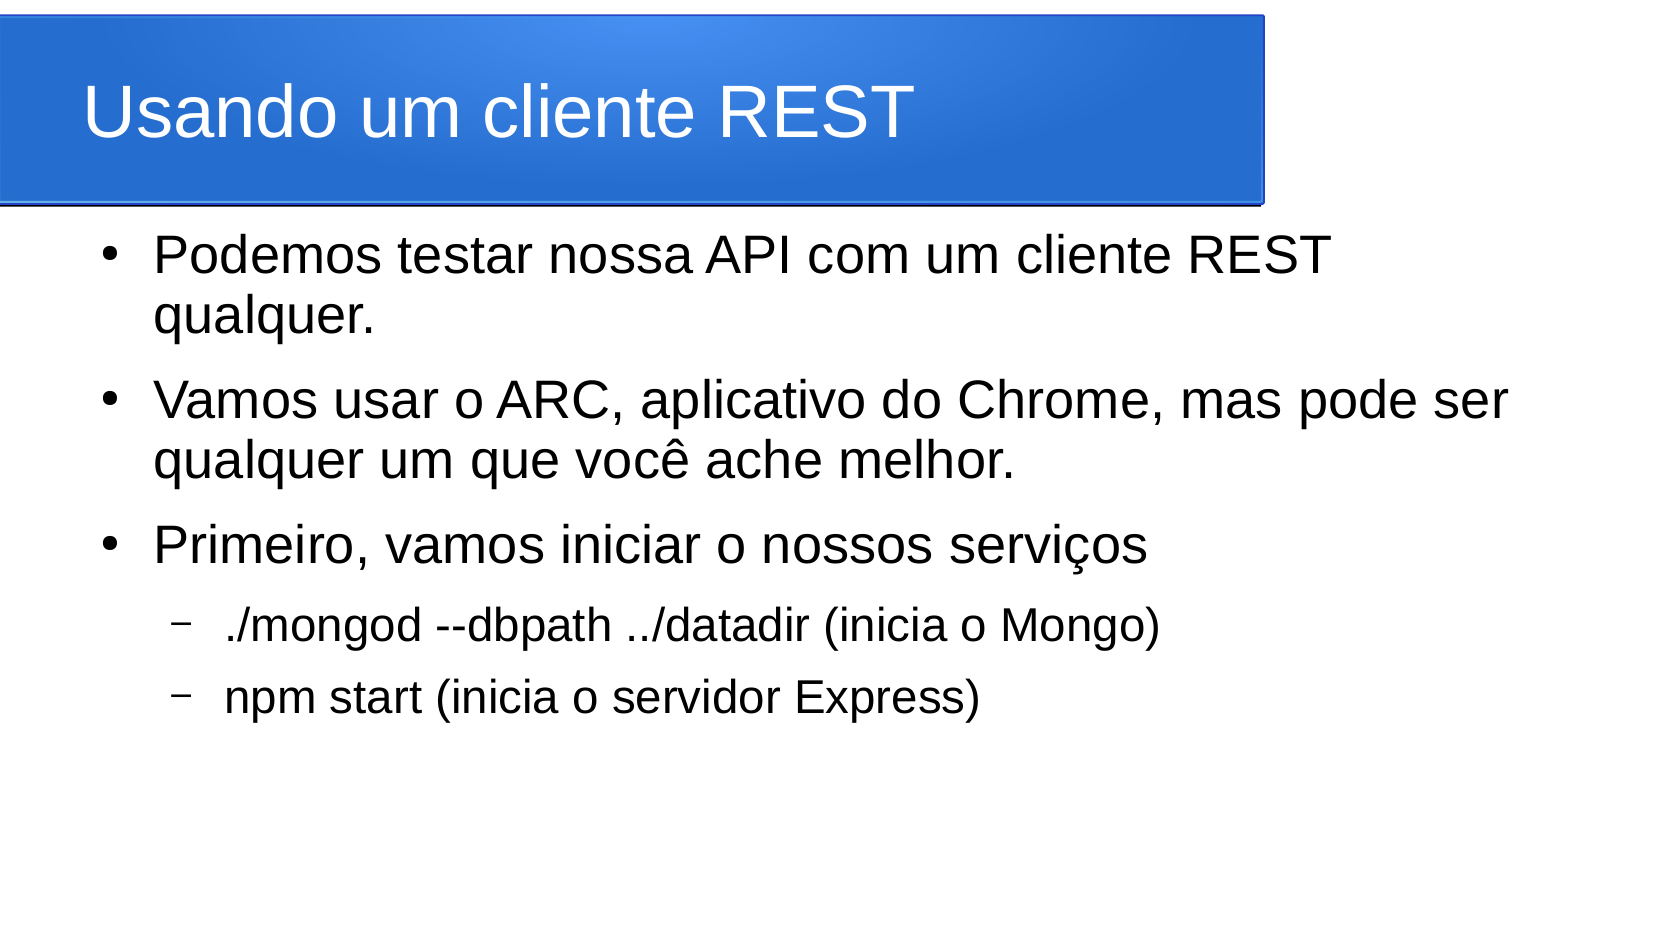

# Usando um cliente REST
Podemos testar nossa API com um cliente REST qualquer.
Vamos usar o ARC, aplicativo do Chrome, mas pode ser qualquer um que você ache melhor.
Primeiro, vamos iniciar o nossos serviços
./mongod --dbpath ../datadir (inicia o Mongo)
npm start (inicia o servidor Express)